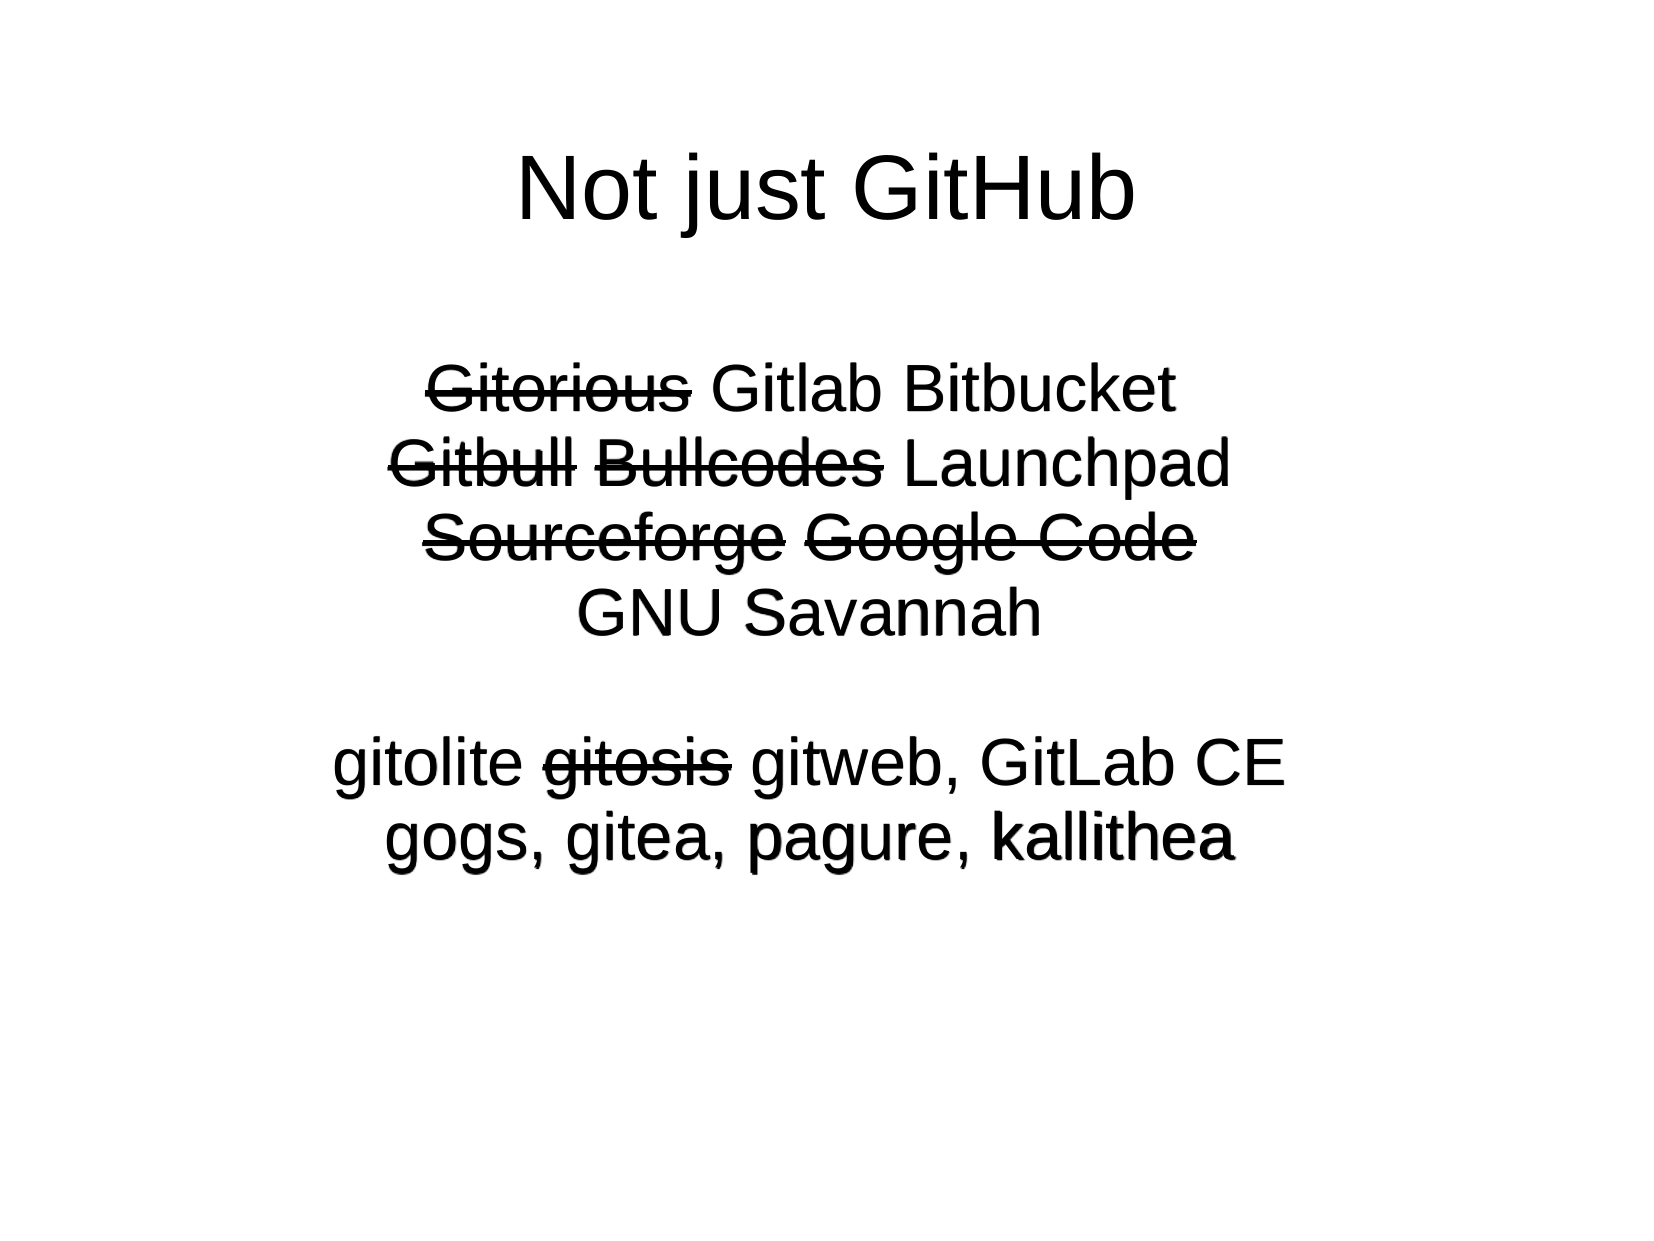

# Not just GitHub
Gitorious Gitlab Bitbucket
Gitbull Bullcodes Launchpad
Sourceforge Google Code
GNU Savannah
gitolite gitosis gitweb, GitLab CE
gogs, gitea, pagure, kallithea